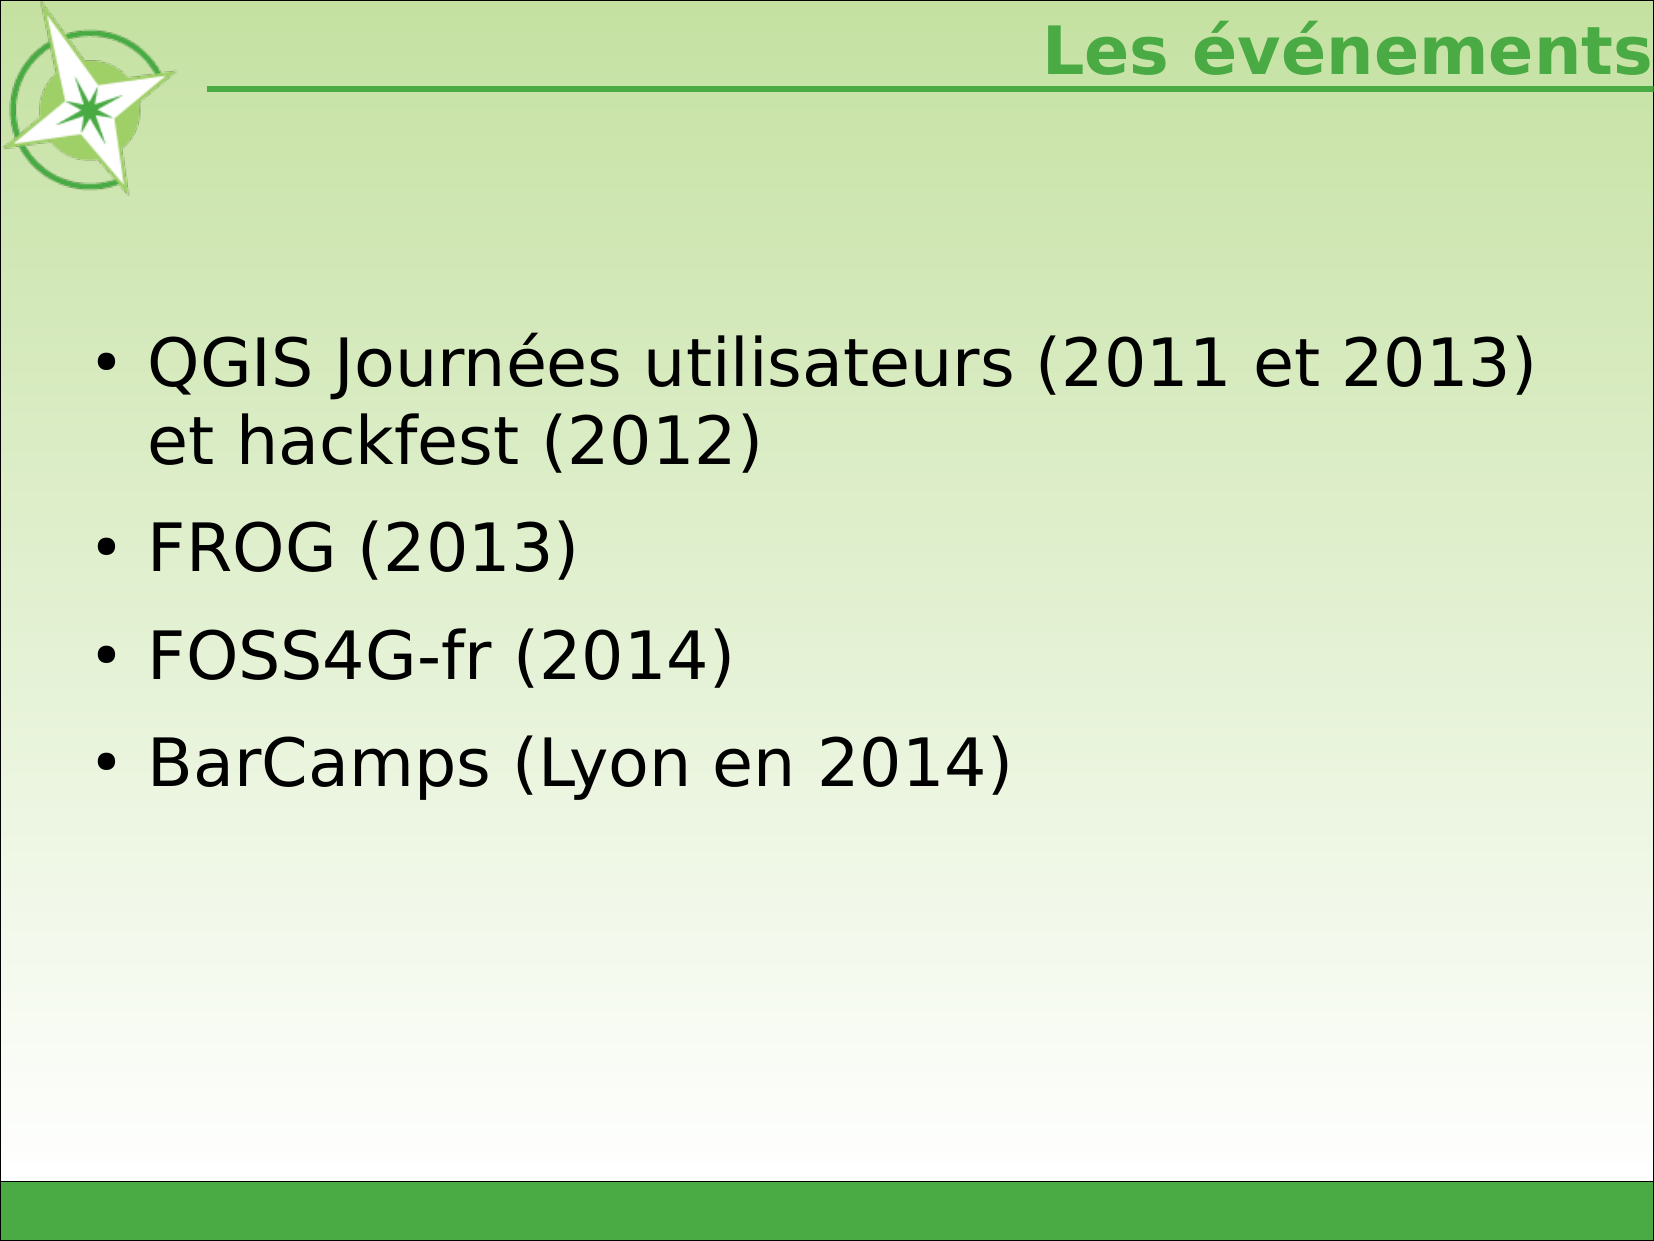

# Les événements
QGIS Journées utilisateurs (2011 et 2013) et hackfest (2012)
FROG (2013)
FOSS4G-fr (2014)
BarCamps (Lyon en 2014)